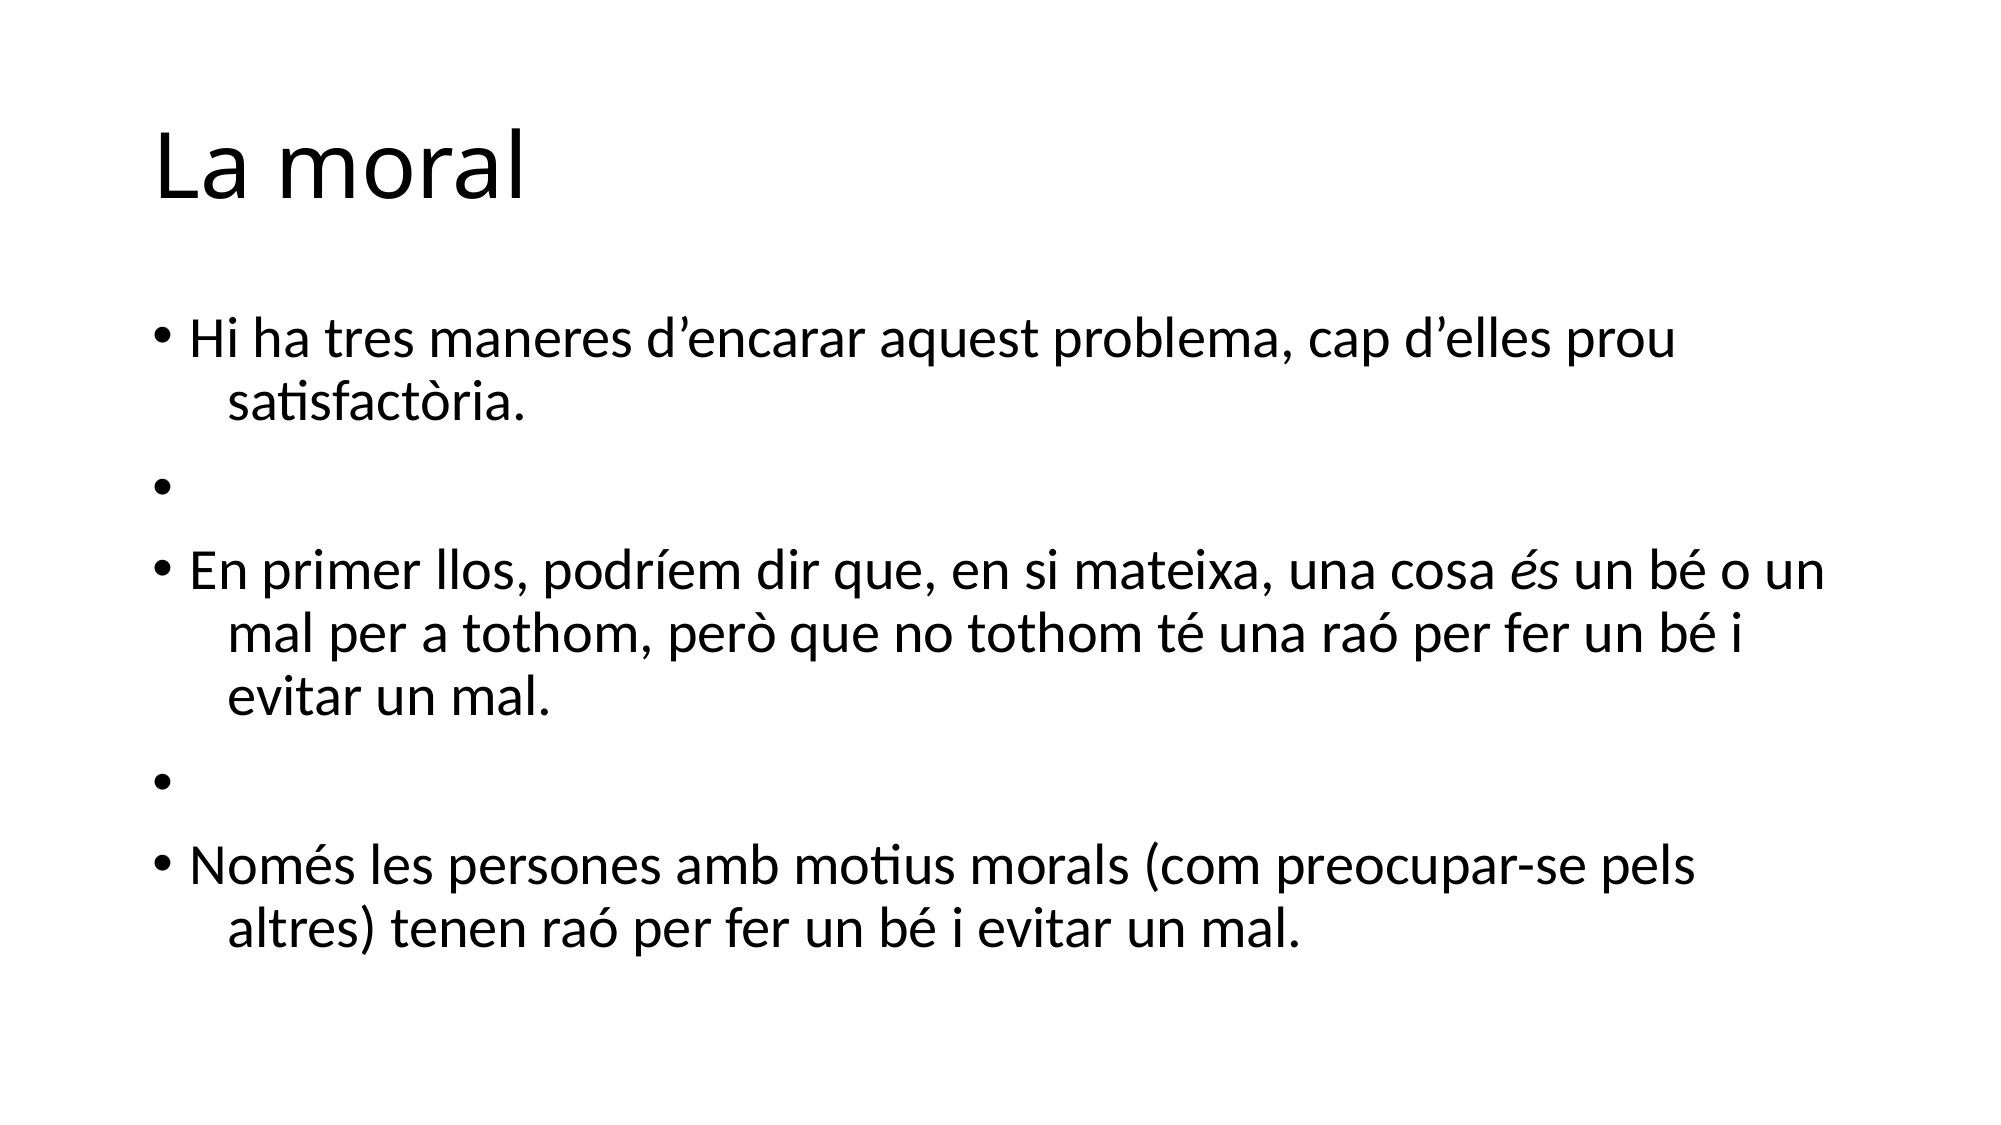

# La moral
Hi ha tres maneres d’encarar aquest problema, cap d’elles prou satisfactòria.
En primer llos, podríem dir que, en si mateixa, una cosa és un bé o un mal per a tothom, però que no tothom té una raó per fer un bé i evitar un mal.
Només les persones amb motius morals (com preocupar-se pels altres) tenen raó per fer un bé i evitar un mal.